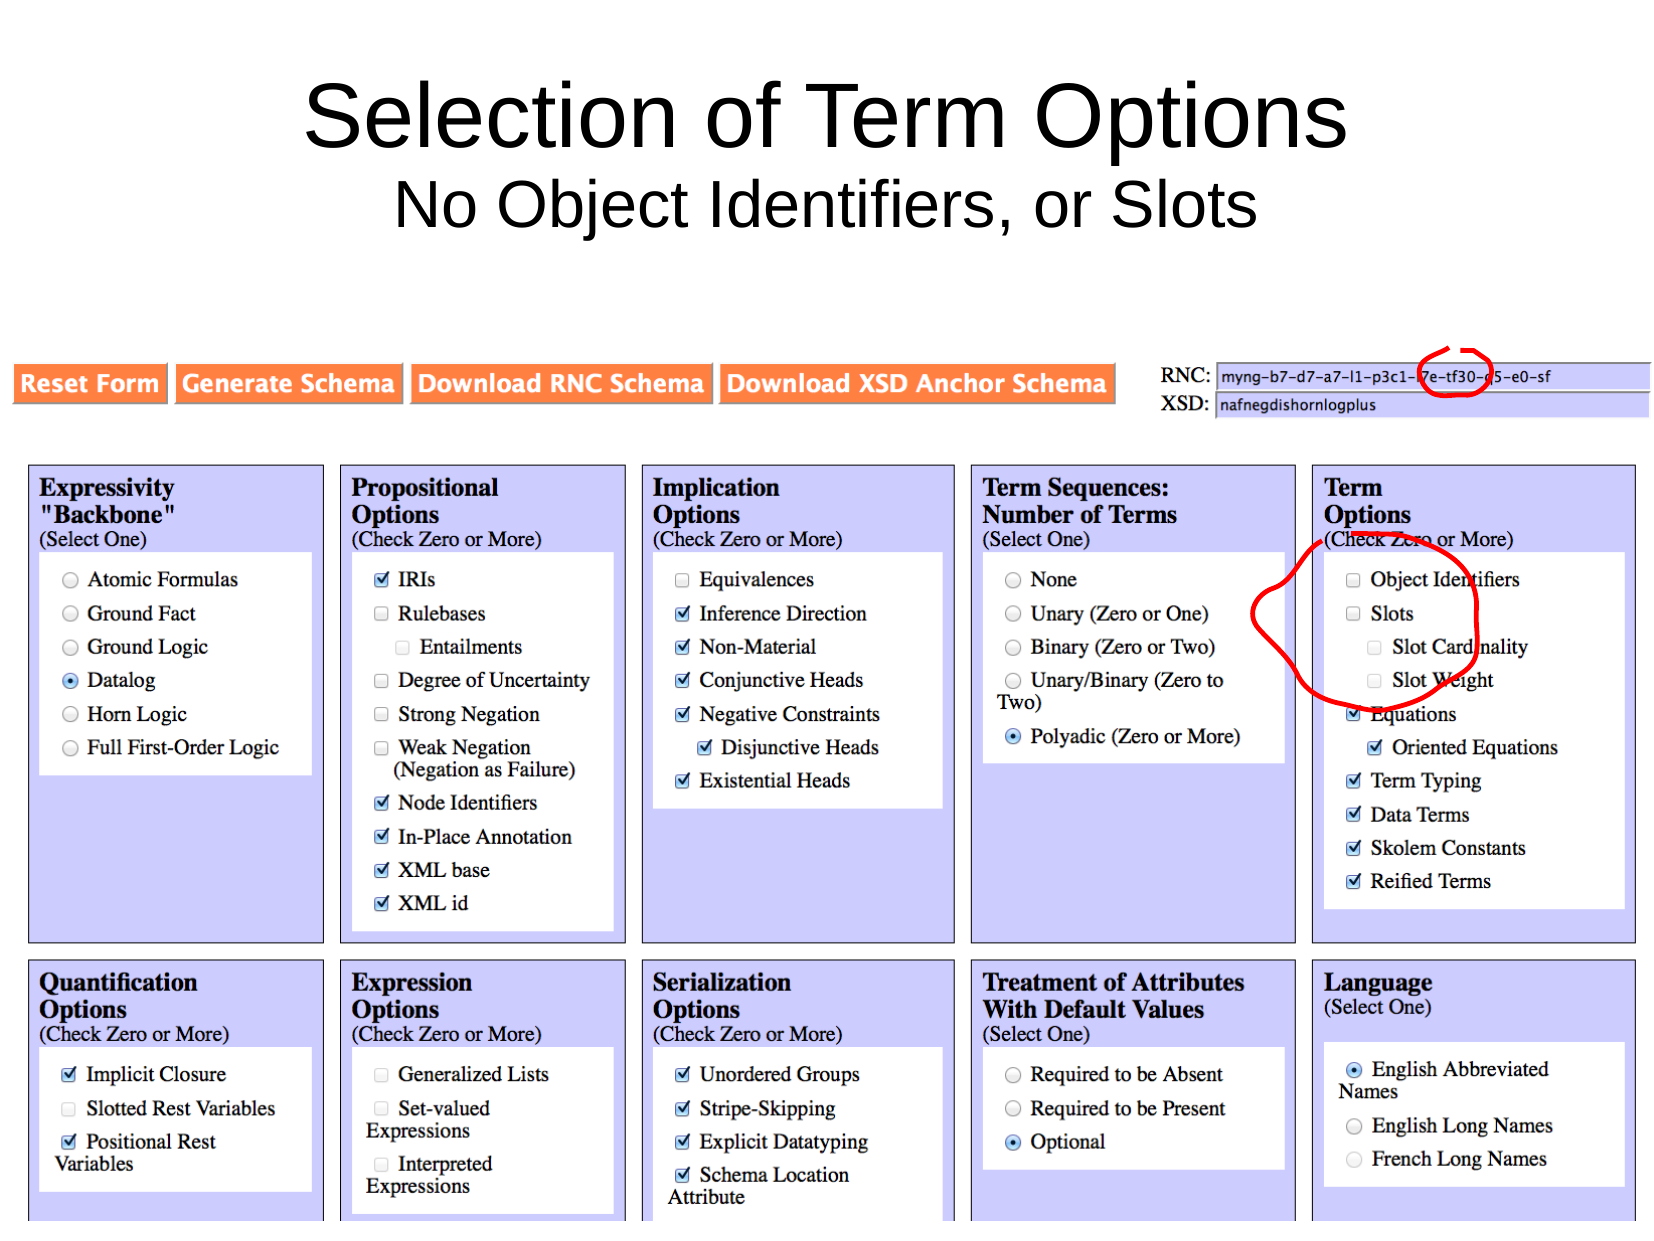

# Selection of Term Options No Object Identifiers, or Slots